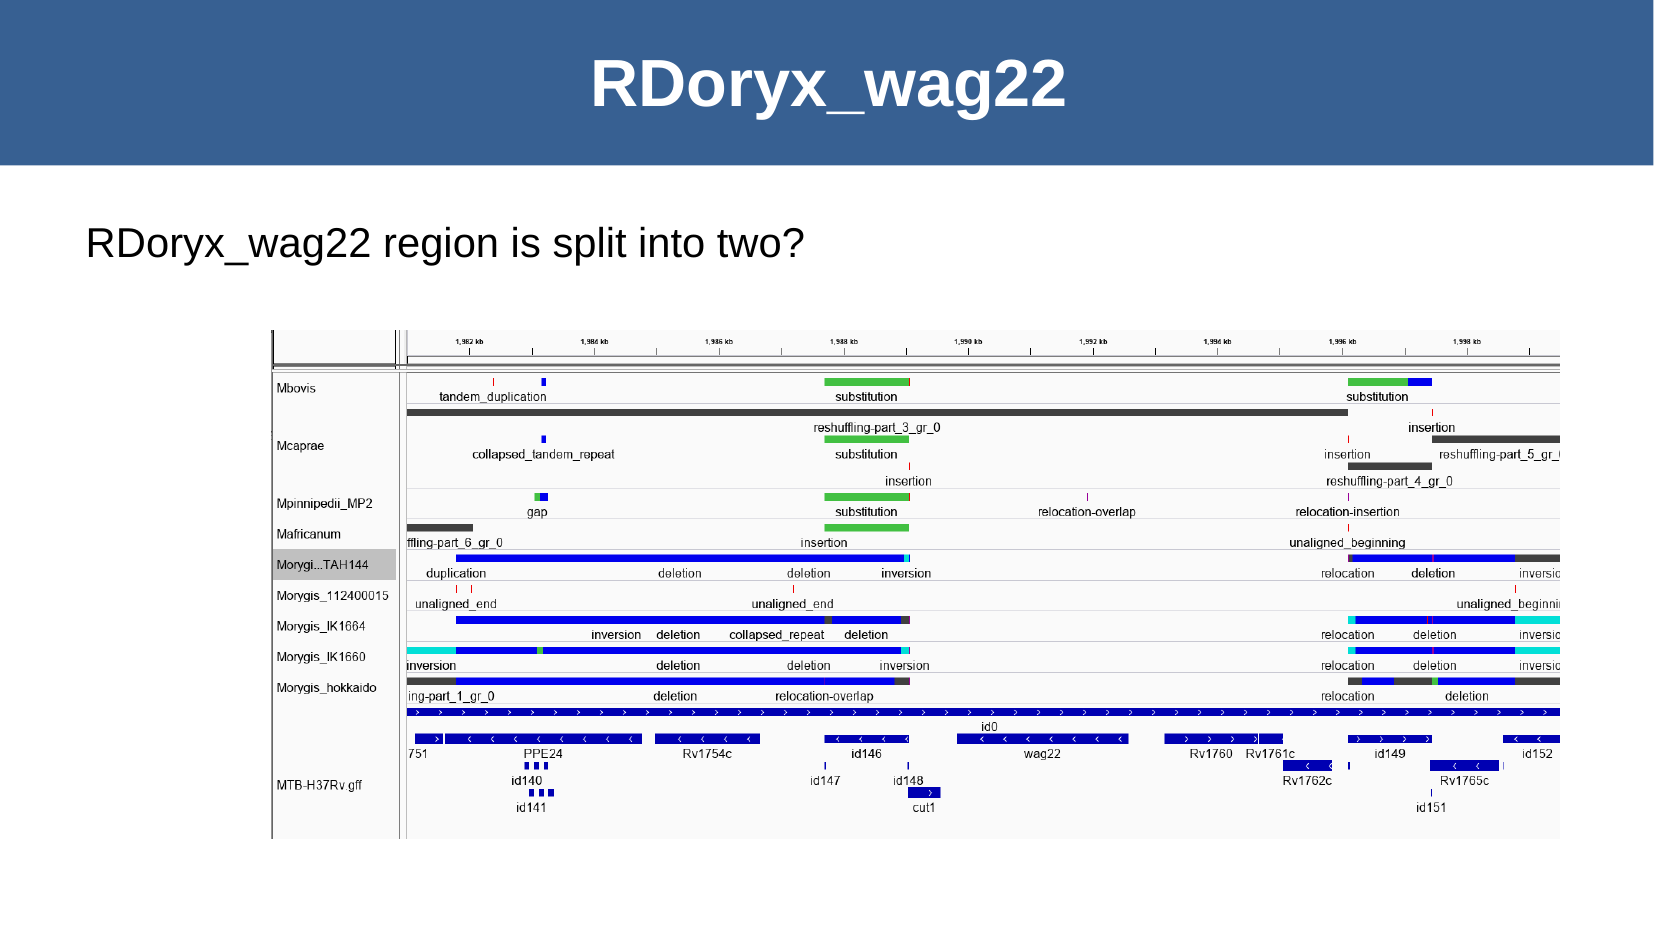

RDoryx_wag22
RDoryx_wag22 region is split into two?